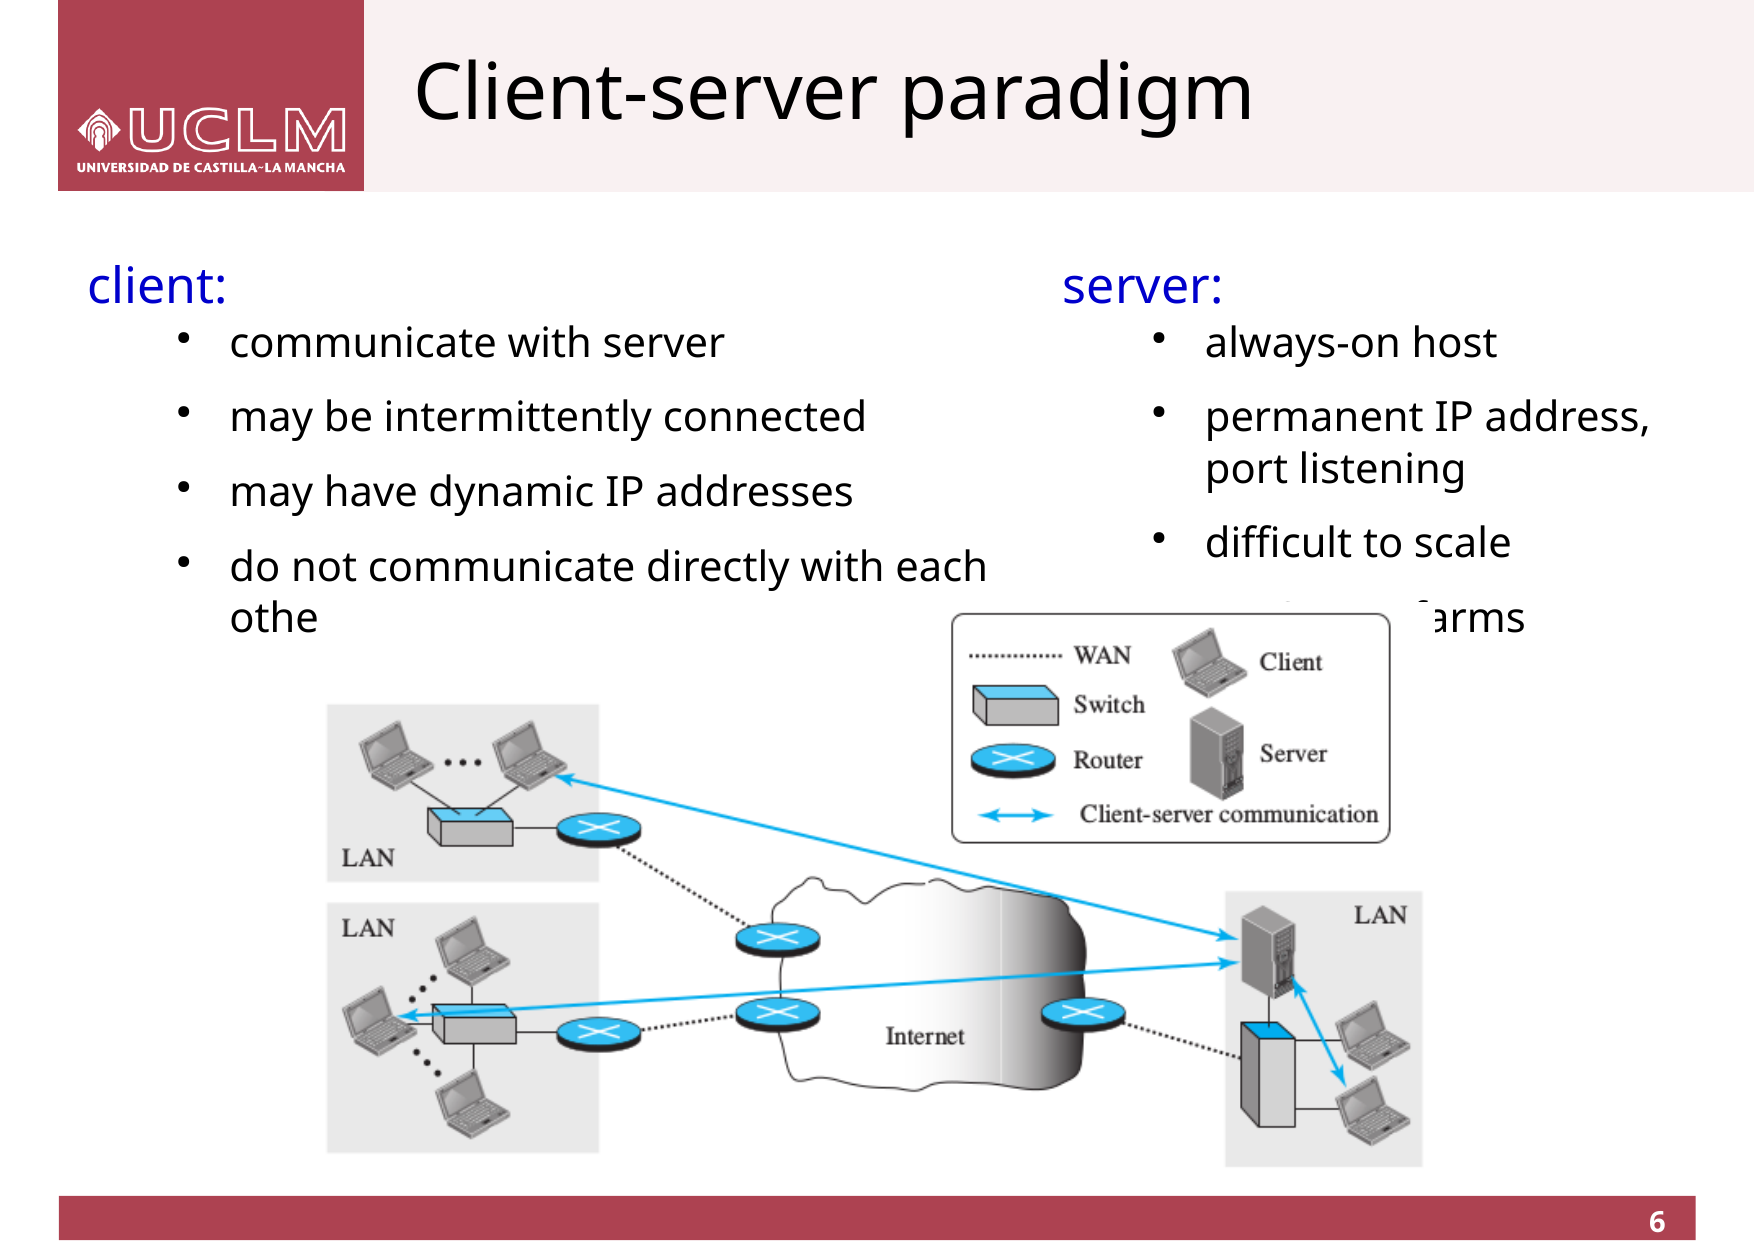

# Client-server paradigm
client:
communicate with server
may be intermittently connected
may have dynamic IP addresses
do not communicate directly with each other
server:
always-on host
permanent IP address, port listening
difficult to scale
Server farms
6